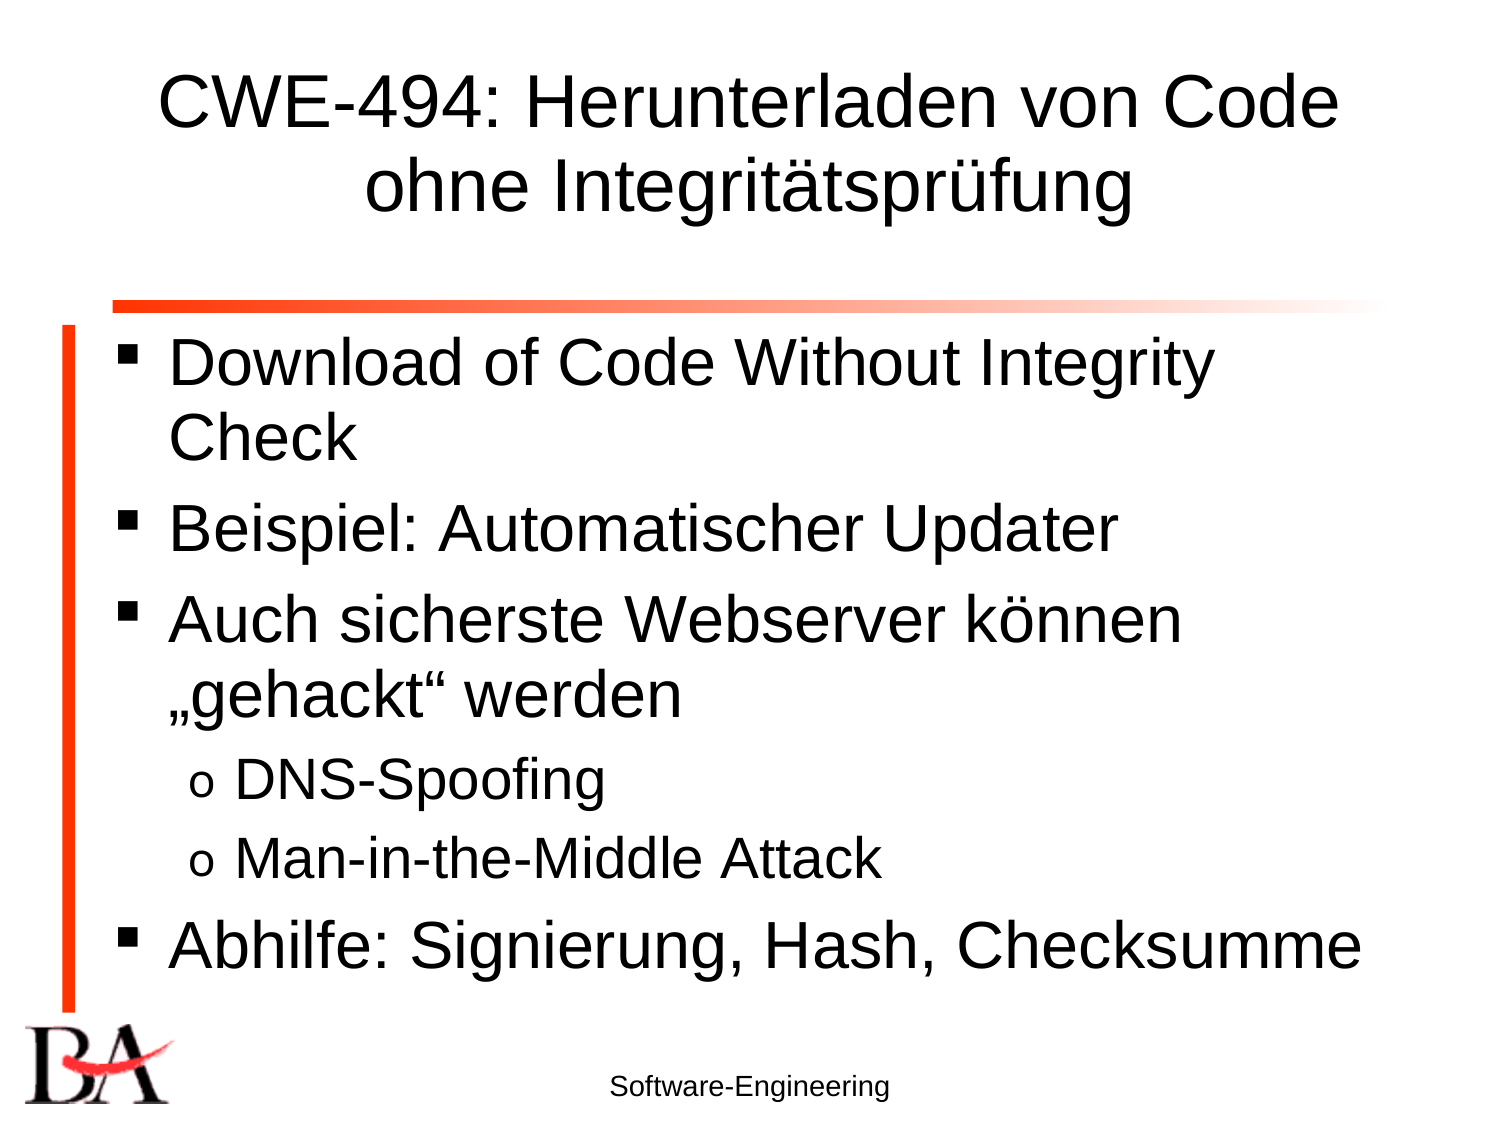

# CWE-494: Herunterladen von Code ohne Integritätsprüfung
Download of Code Without Integrity Check
Beispiel: Automatischer Updater
Auch sicherste Webserver können „gehackt“ werden
DNS-Spoofing
Man-in-the-Middle Attack
Abhilfe: Signierung, Hash, Checksumme